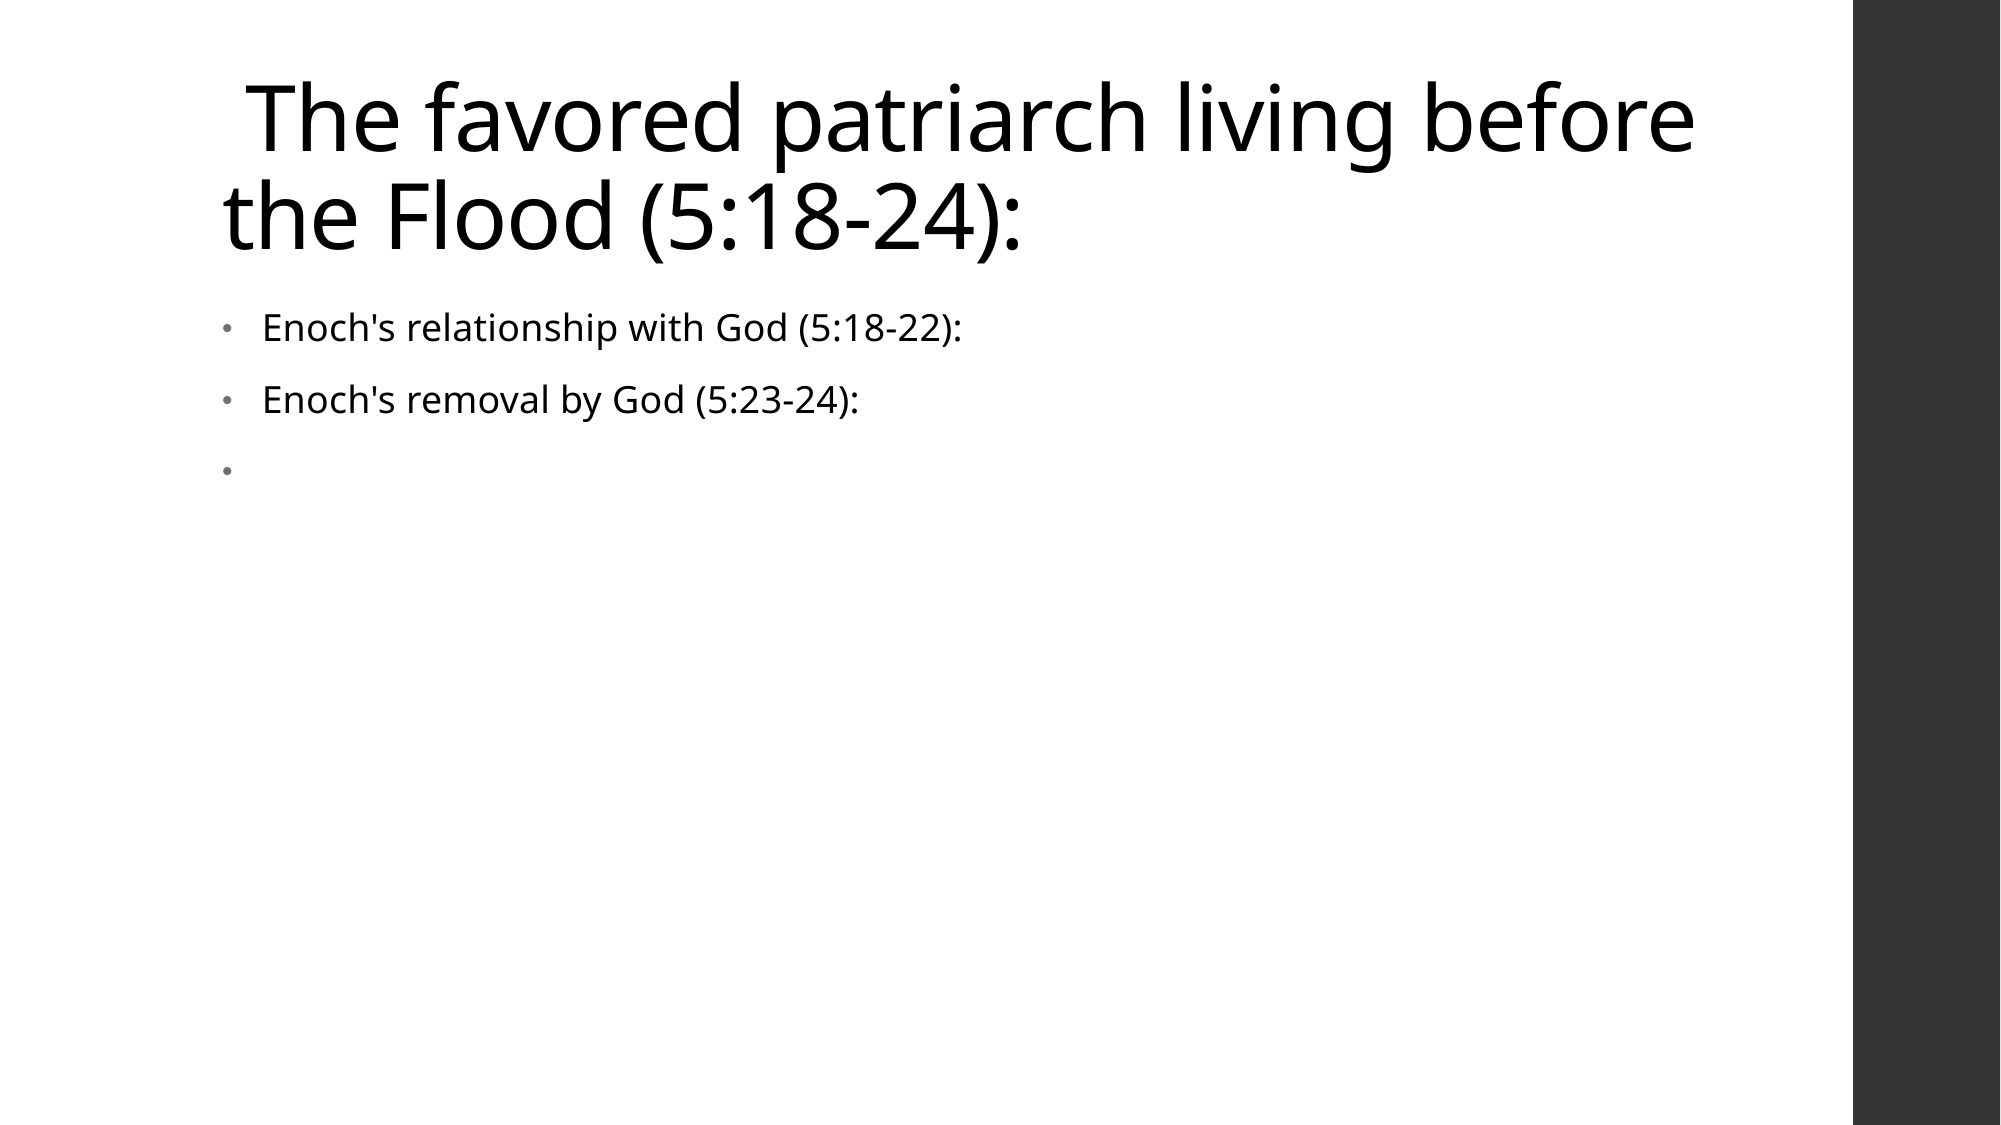

# The favored patriarch living before the Flood (5:18-24):
 Enoch's relationship with God (5:18-22):
 Enoch's removal by God (5:23-24):